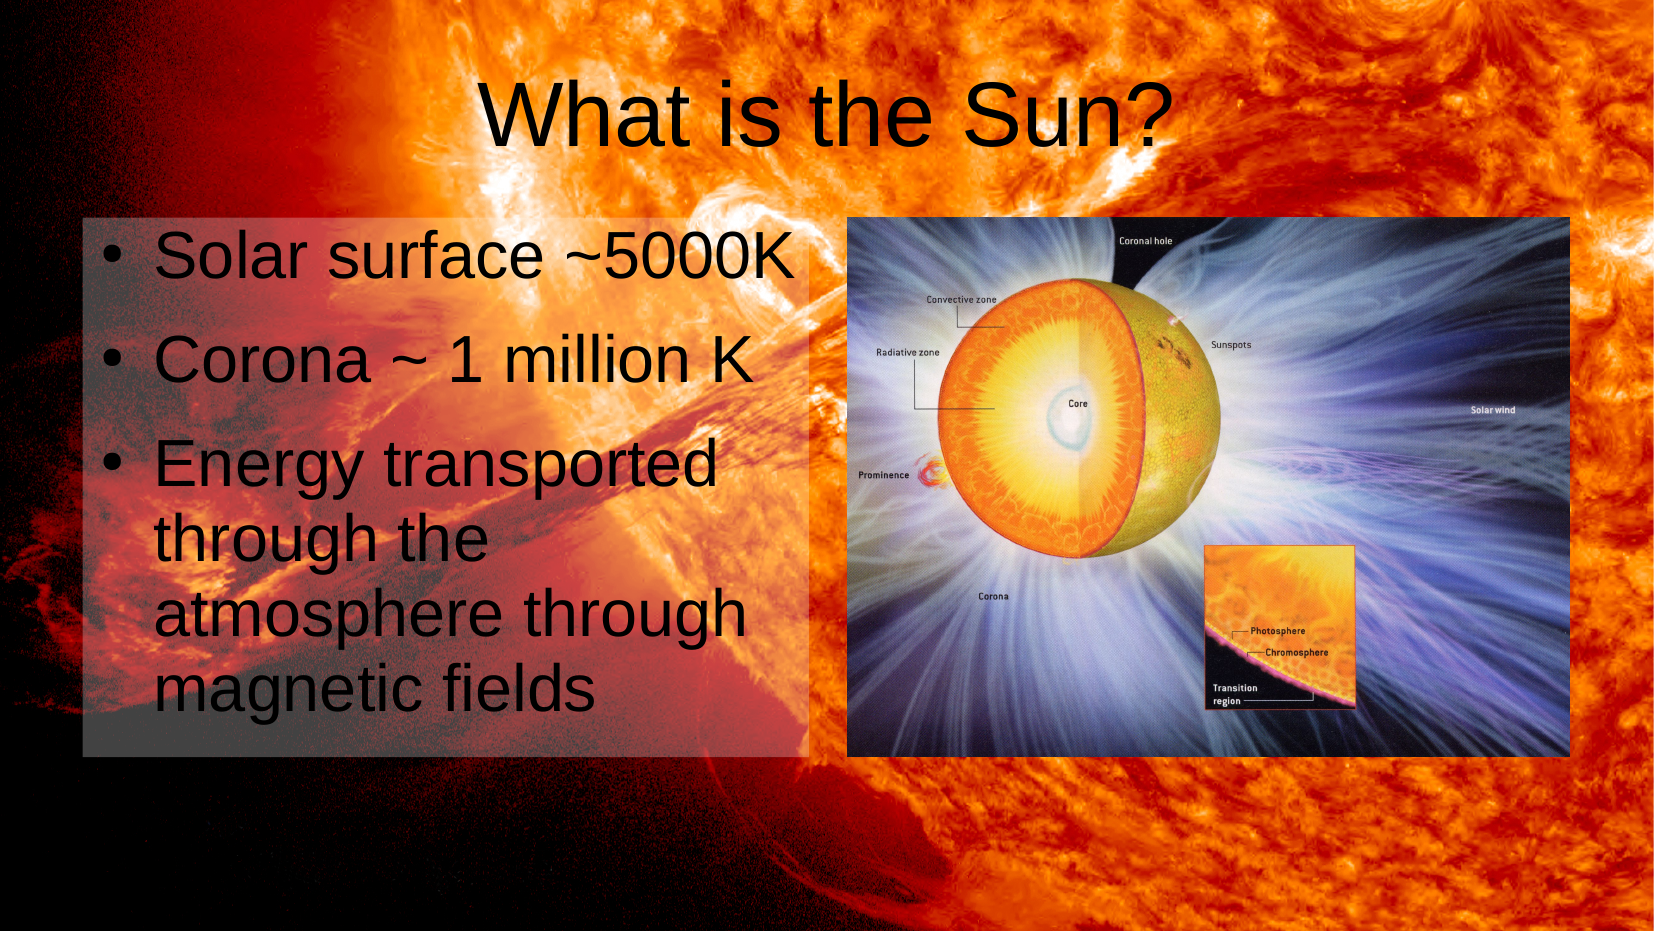

# What is the Sun?
Solar surface ~5000K
Corona ~ 1 million K
Energy transported through the atmosphere through magnetic fields